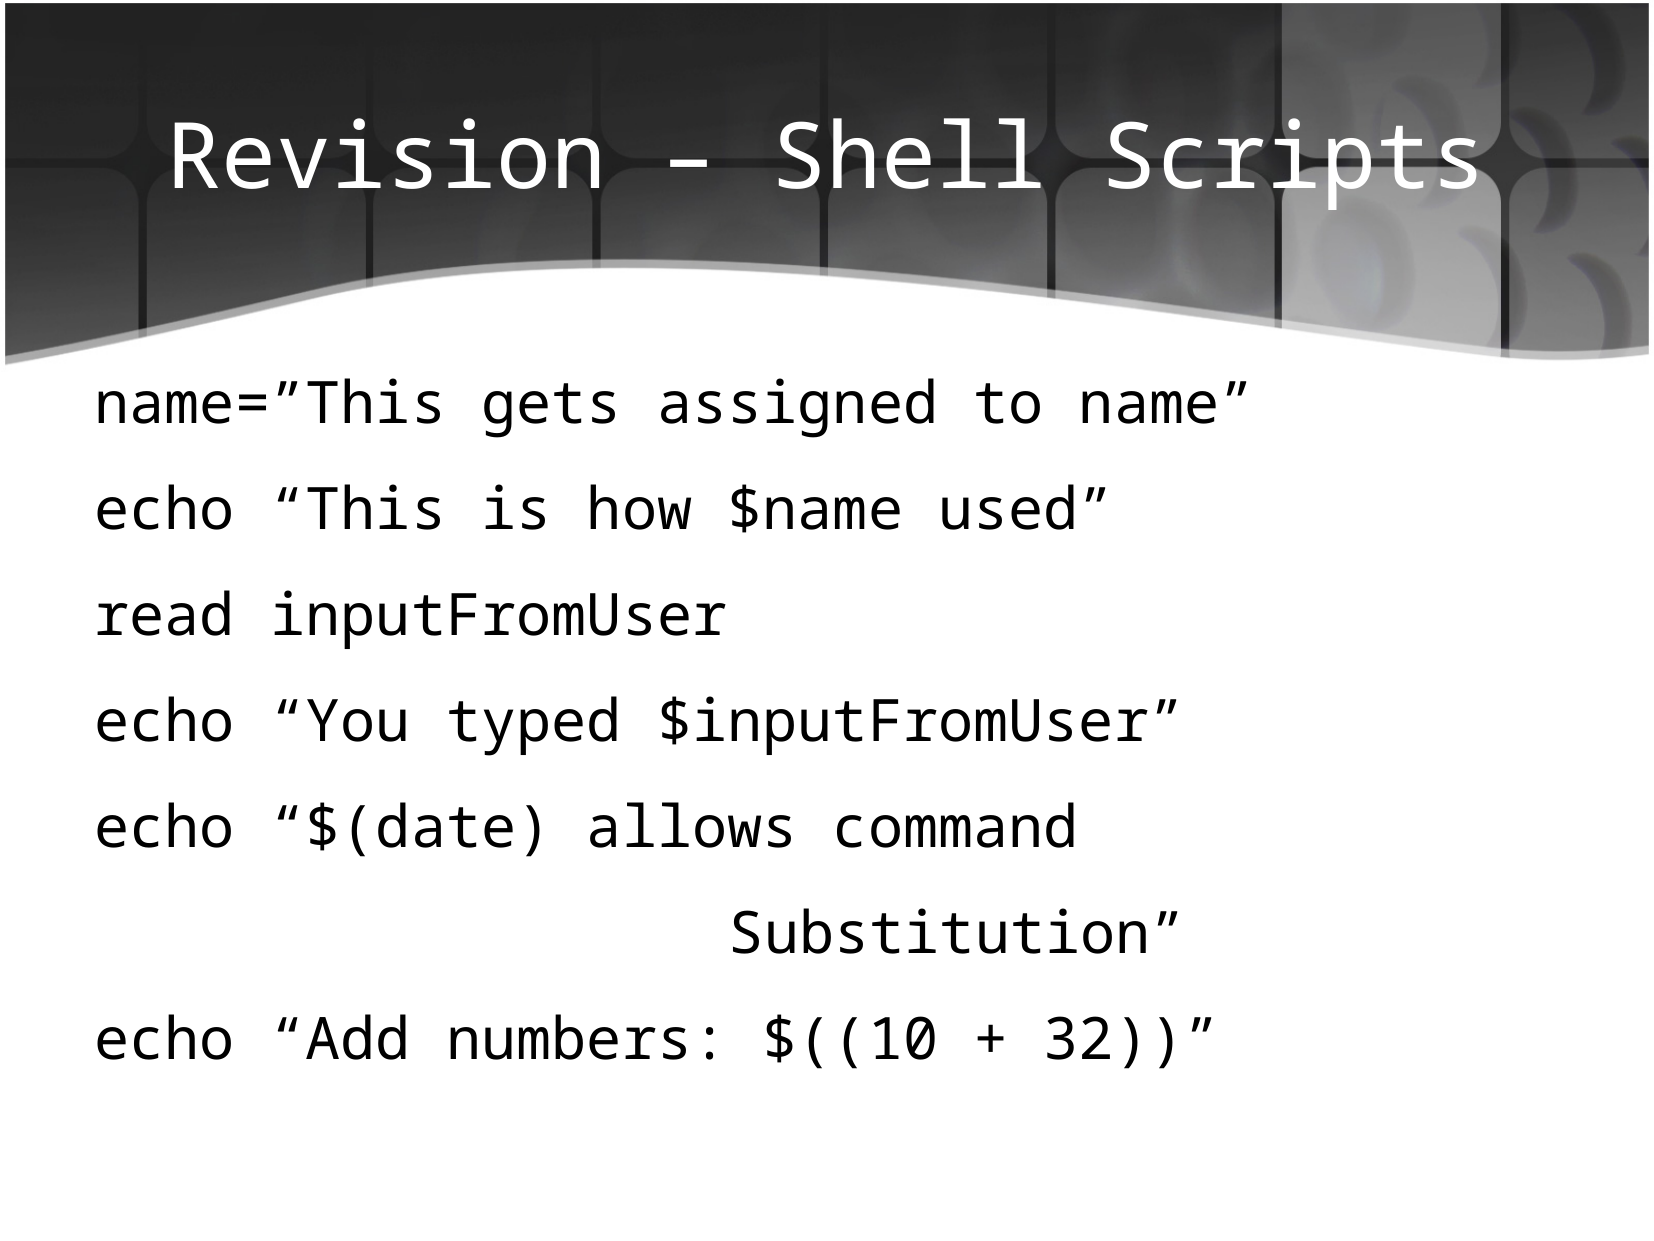

# Revision – Shell Scripts
name=”This gets assigned to name”
echo “This is how $name used”
read inputFromUser
echo “You typed $inputFromUser”
echo “$(date) allows command
 Substitution”
echo “Add numbers: $((10 + 32))”